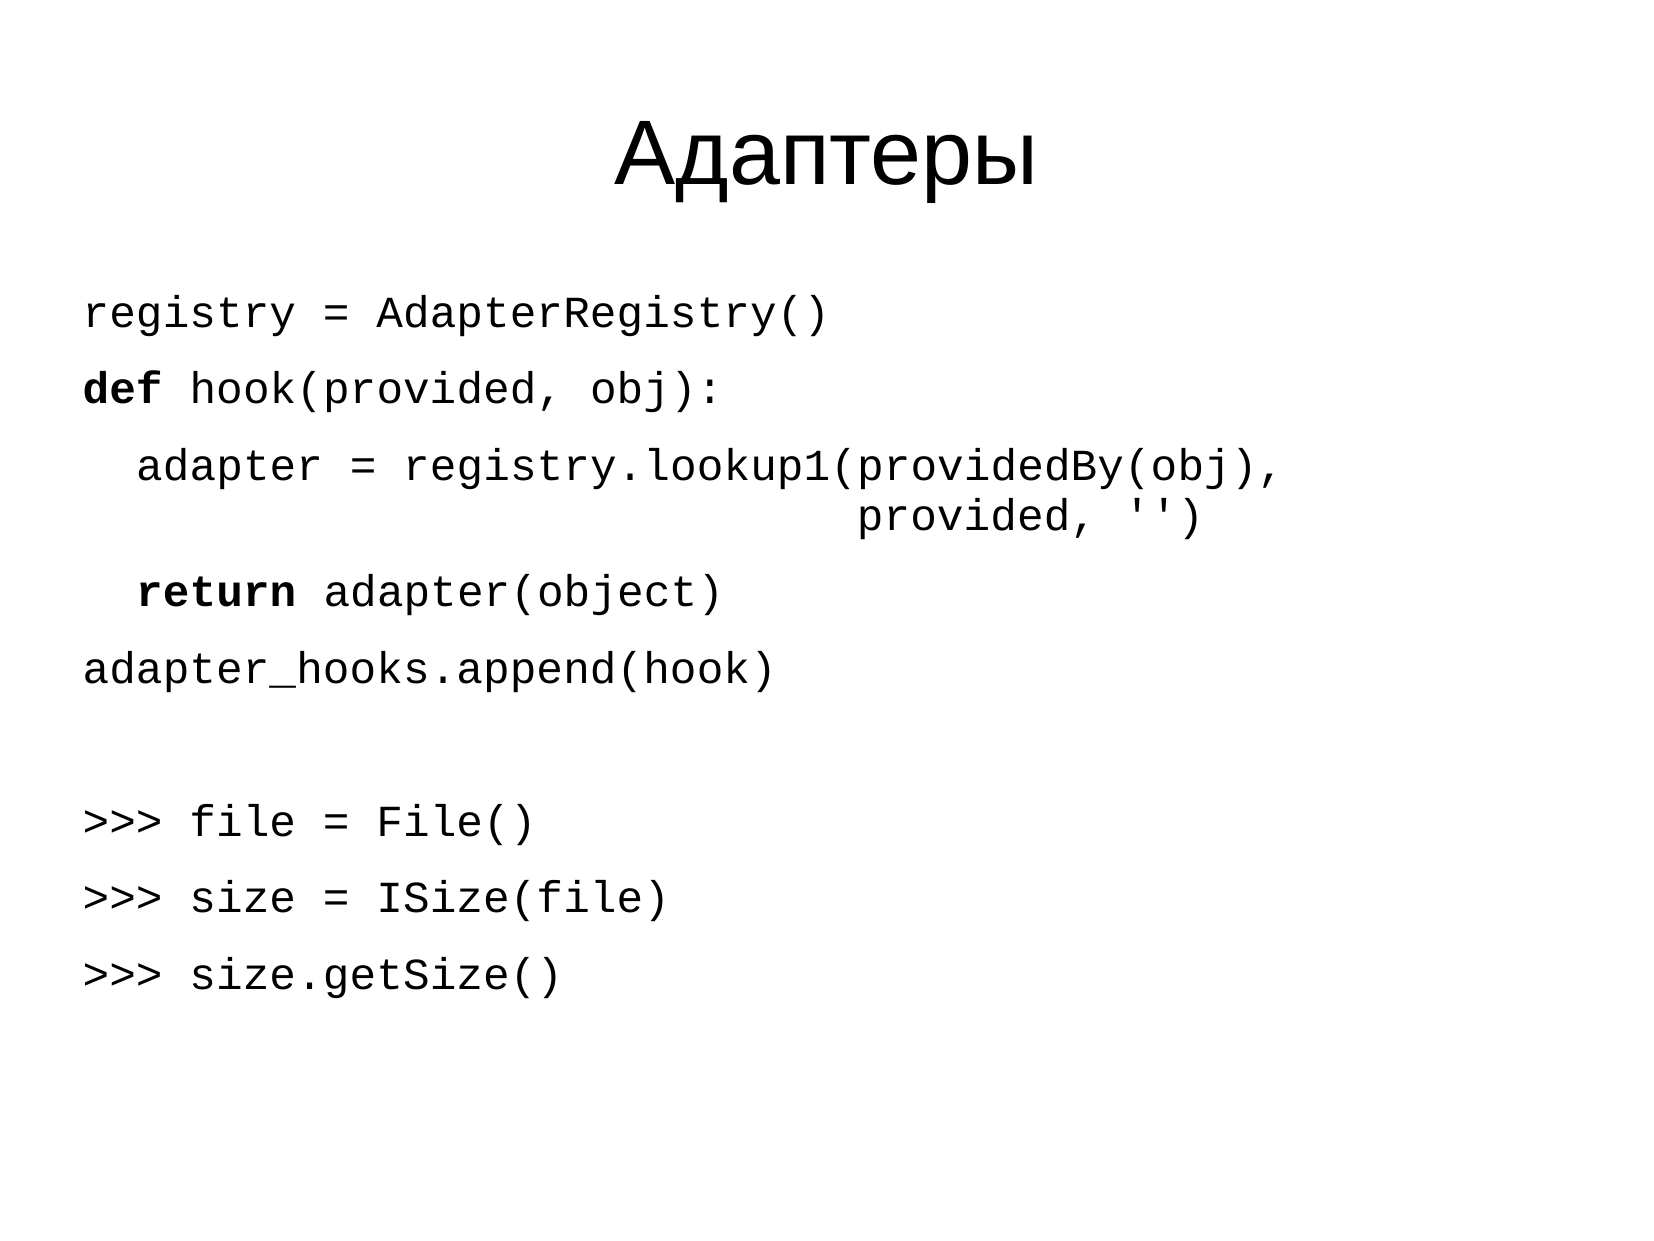

# Адаптеры
registry = AdapterRegistry()
def hook(provided, obj):
 adapter = registry.lookup1(providedBy(obj),
 provided, '')
 return adapter(object)
adapter_hooks.append(hook)
>>> file = File()
>>> size = ISize(file)
>>> size.getSize()